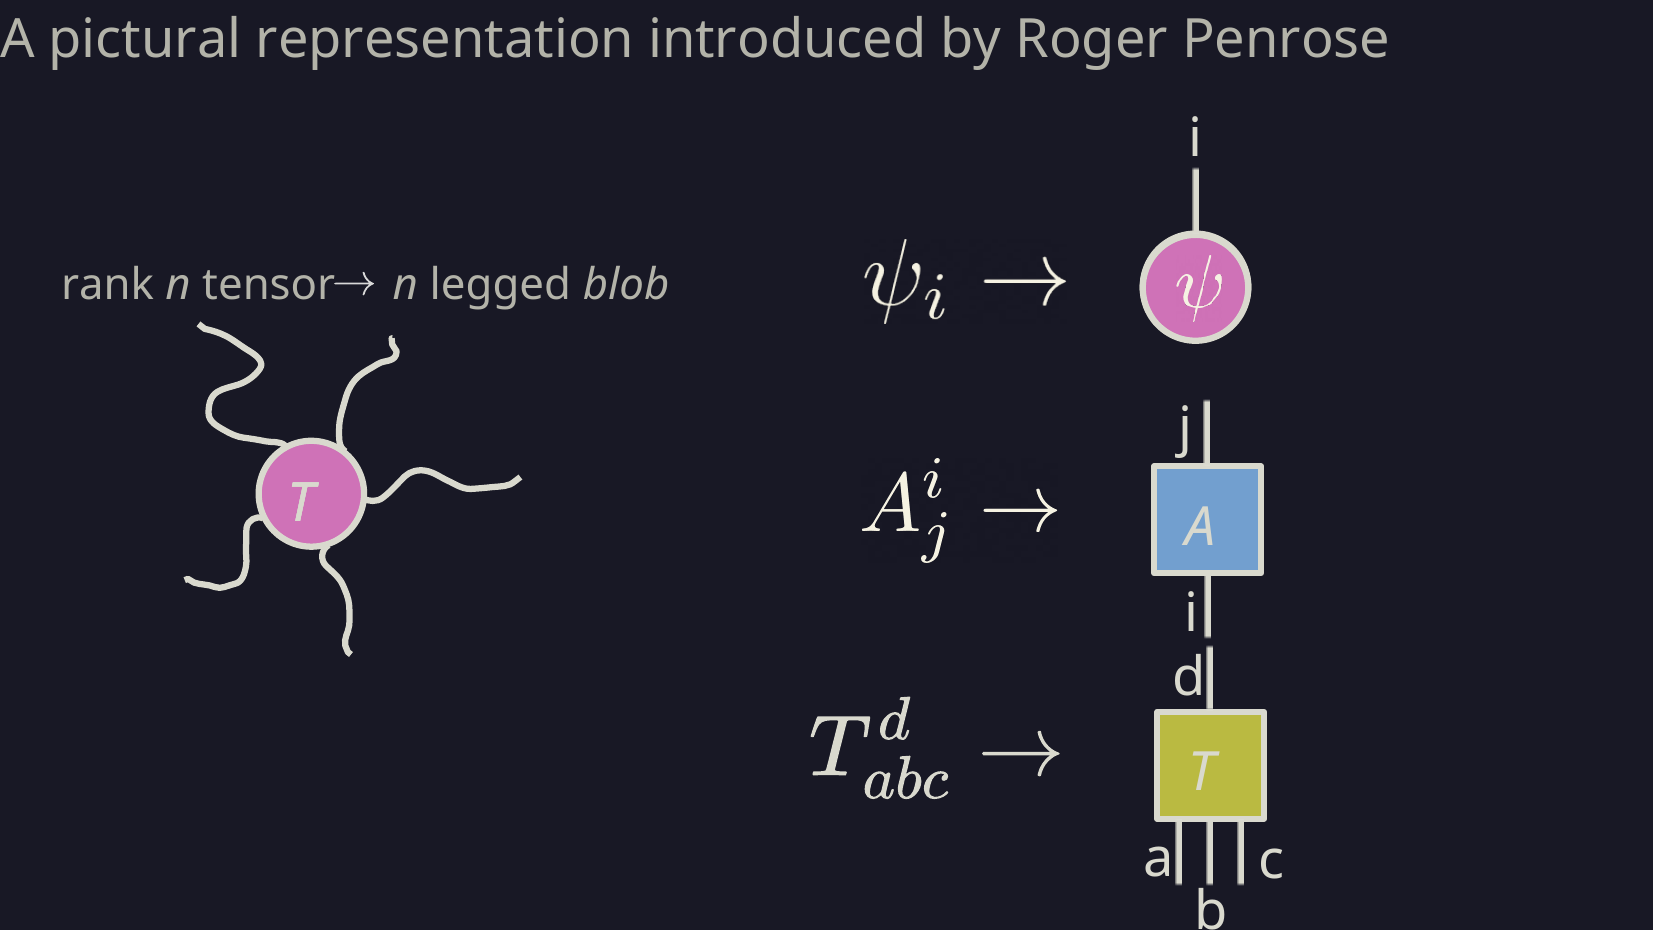

A pictural representation introduced by Roger Penrose
i
rank n tensor n legged blob
T
T
T
j
A
i
d
T
a
c
b